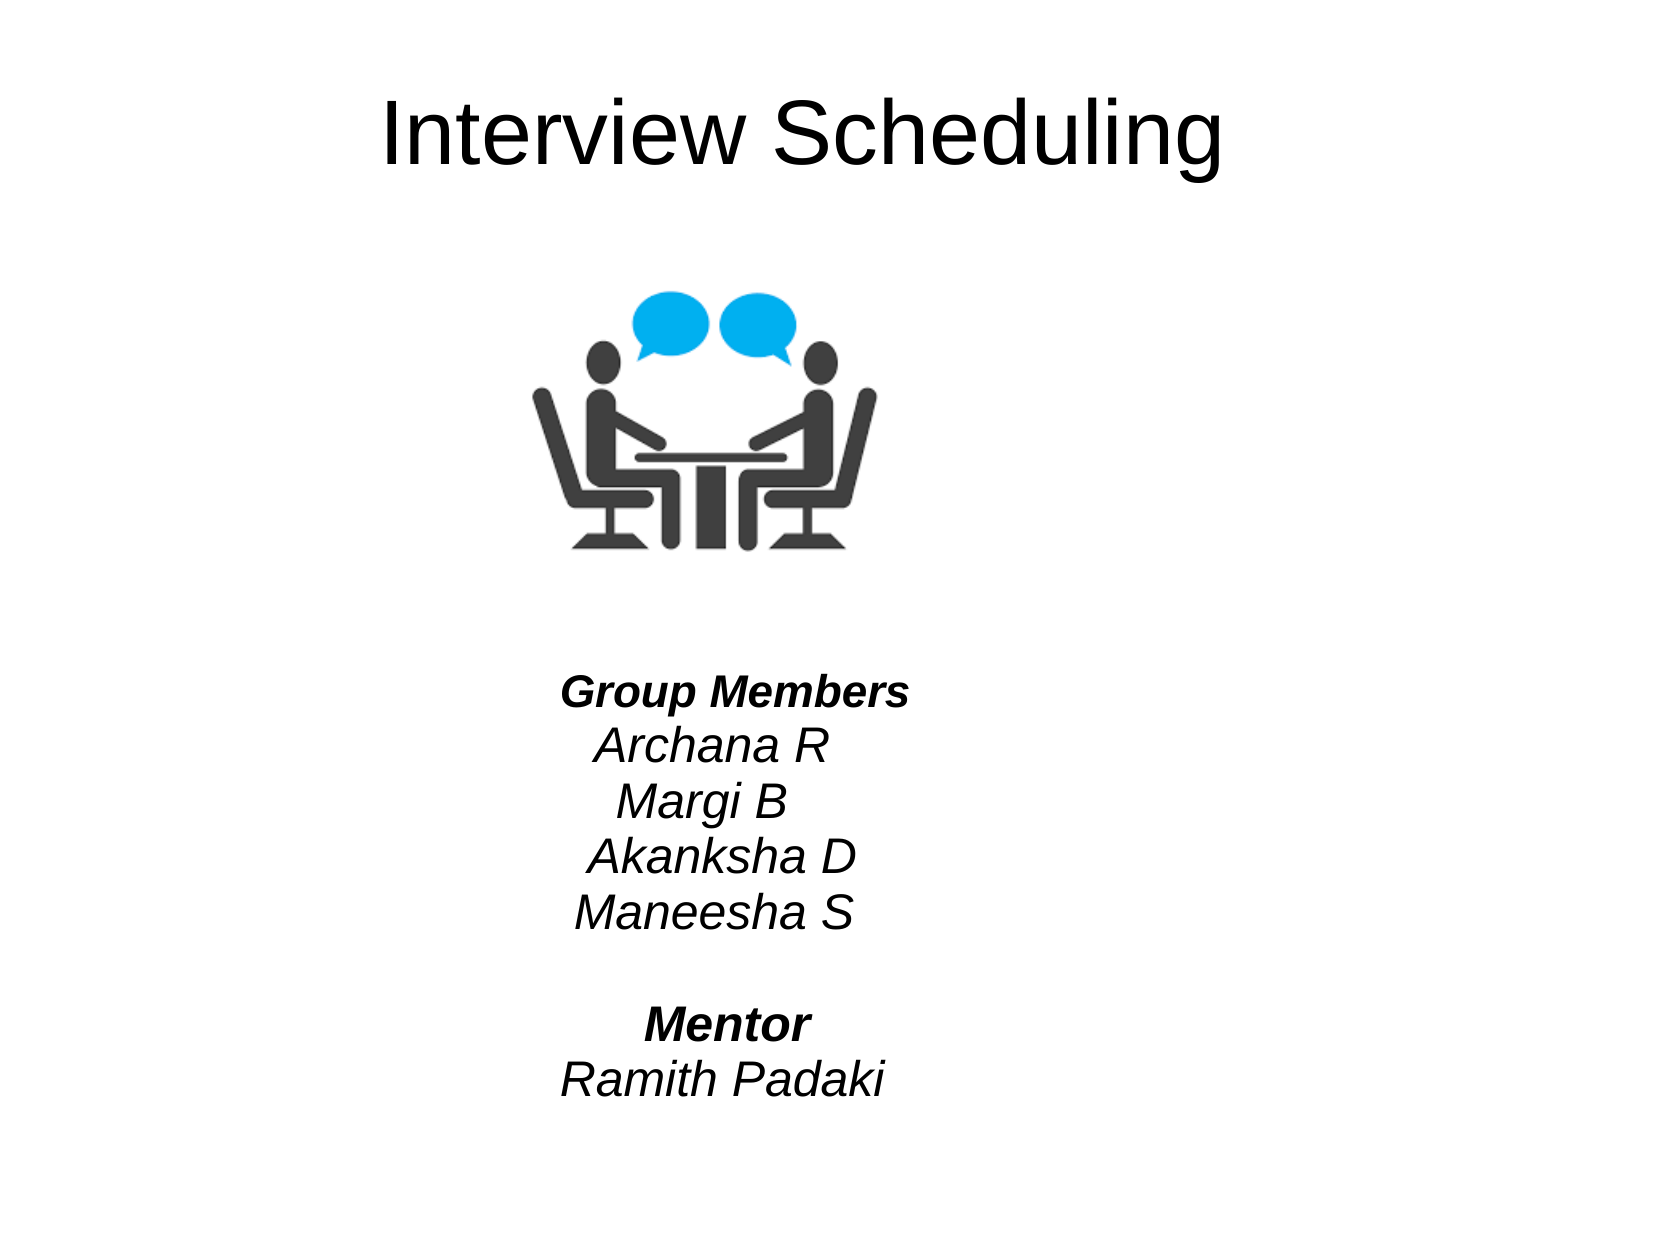

# Interview Scheduling
Group Members
 Archana R
 Margi B
 Akanksha D
 Maneesha S
 Mentor
Ramith Padaki